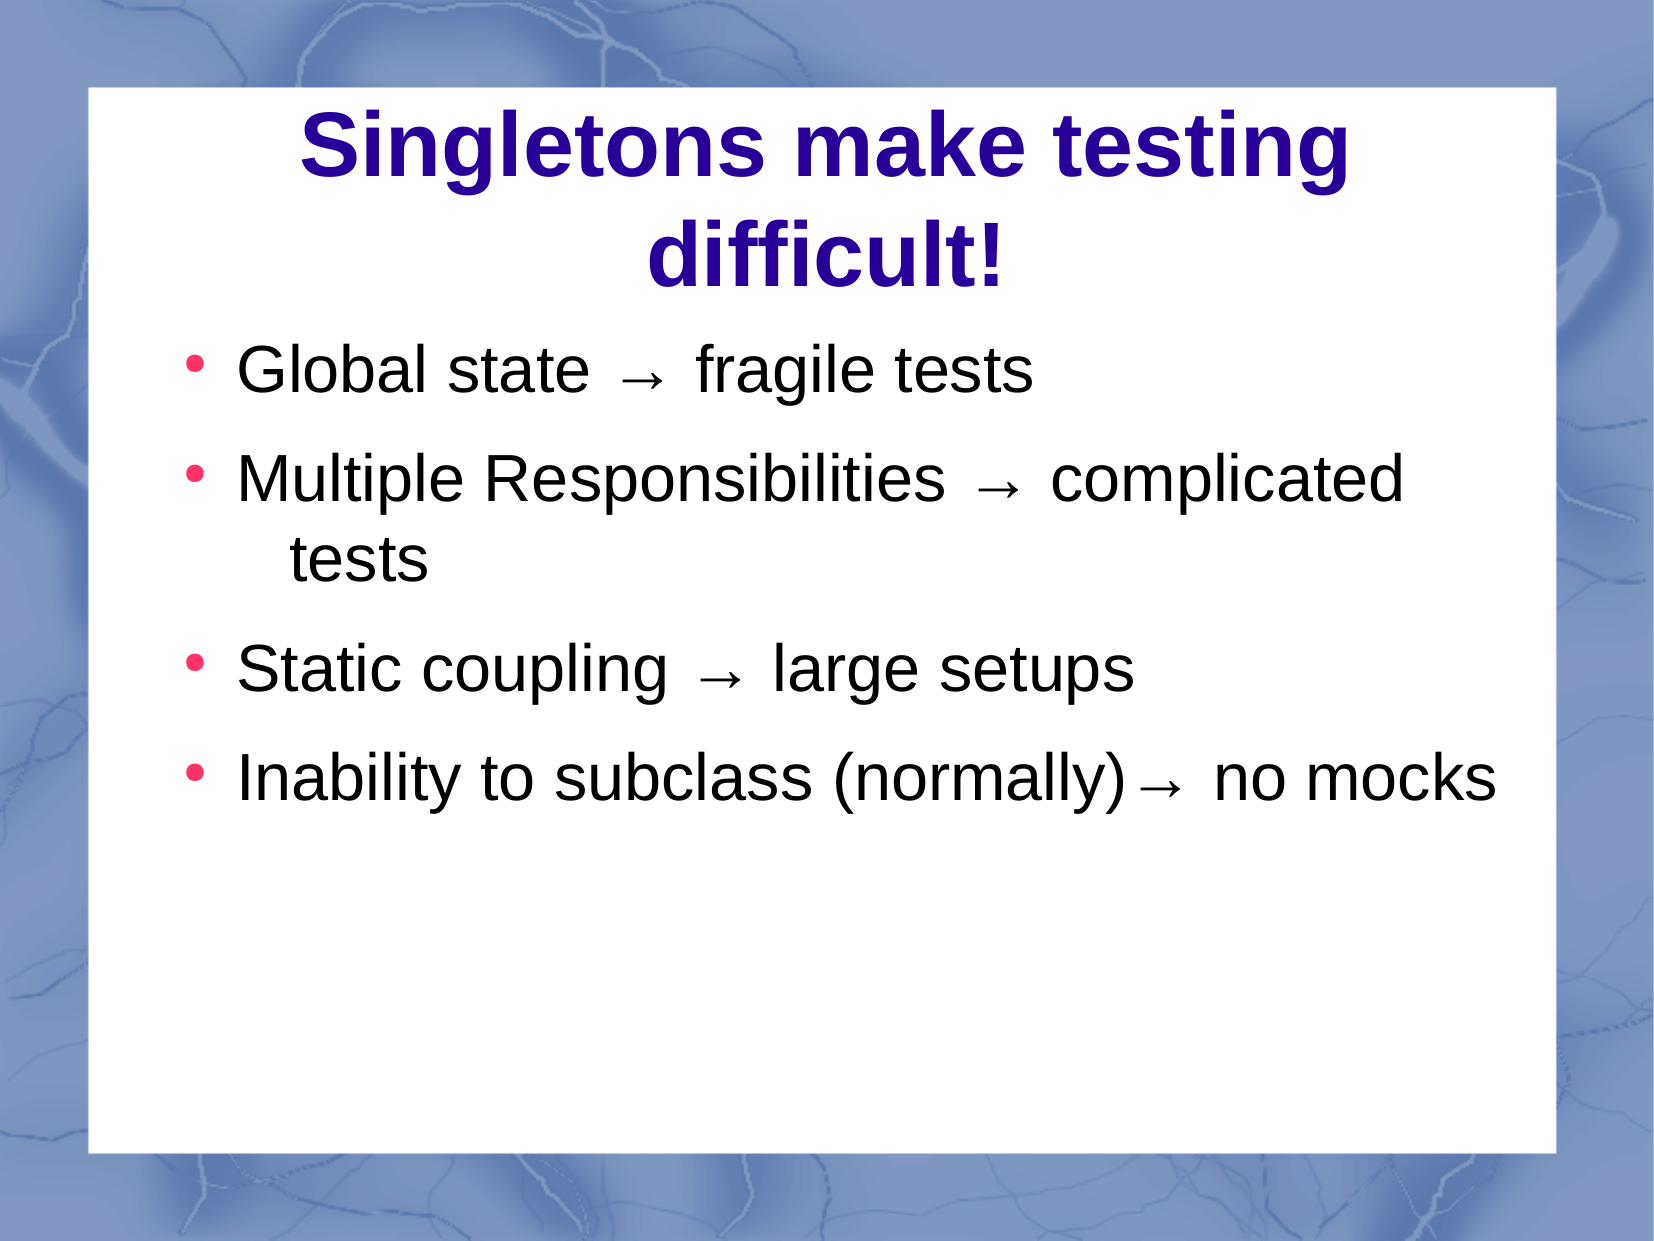

# Singletons make testing difficult!
Global state → fragile tests
Multiple Responsibilities → complicated tests
Static coupling → large setups
Inability to subclass (normally)→ no mocks